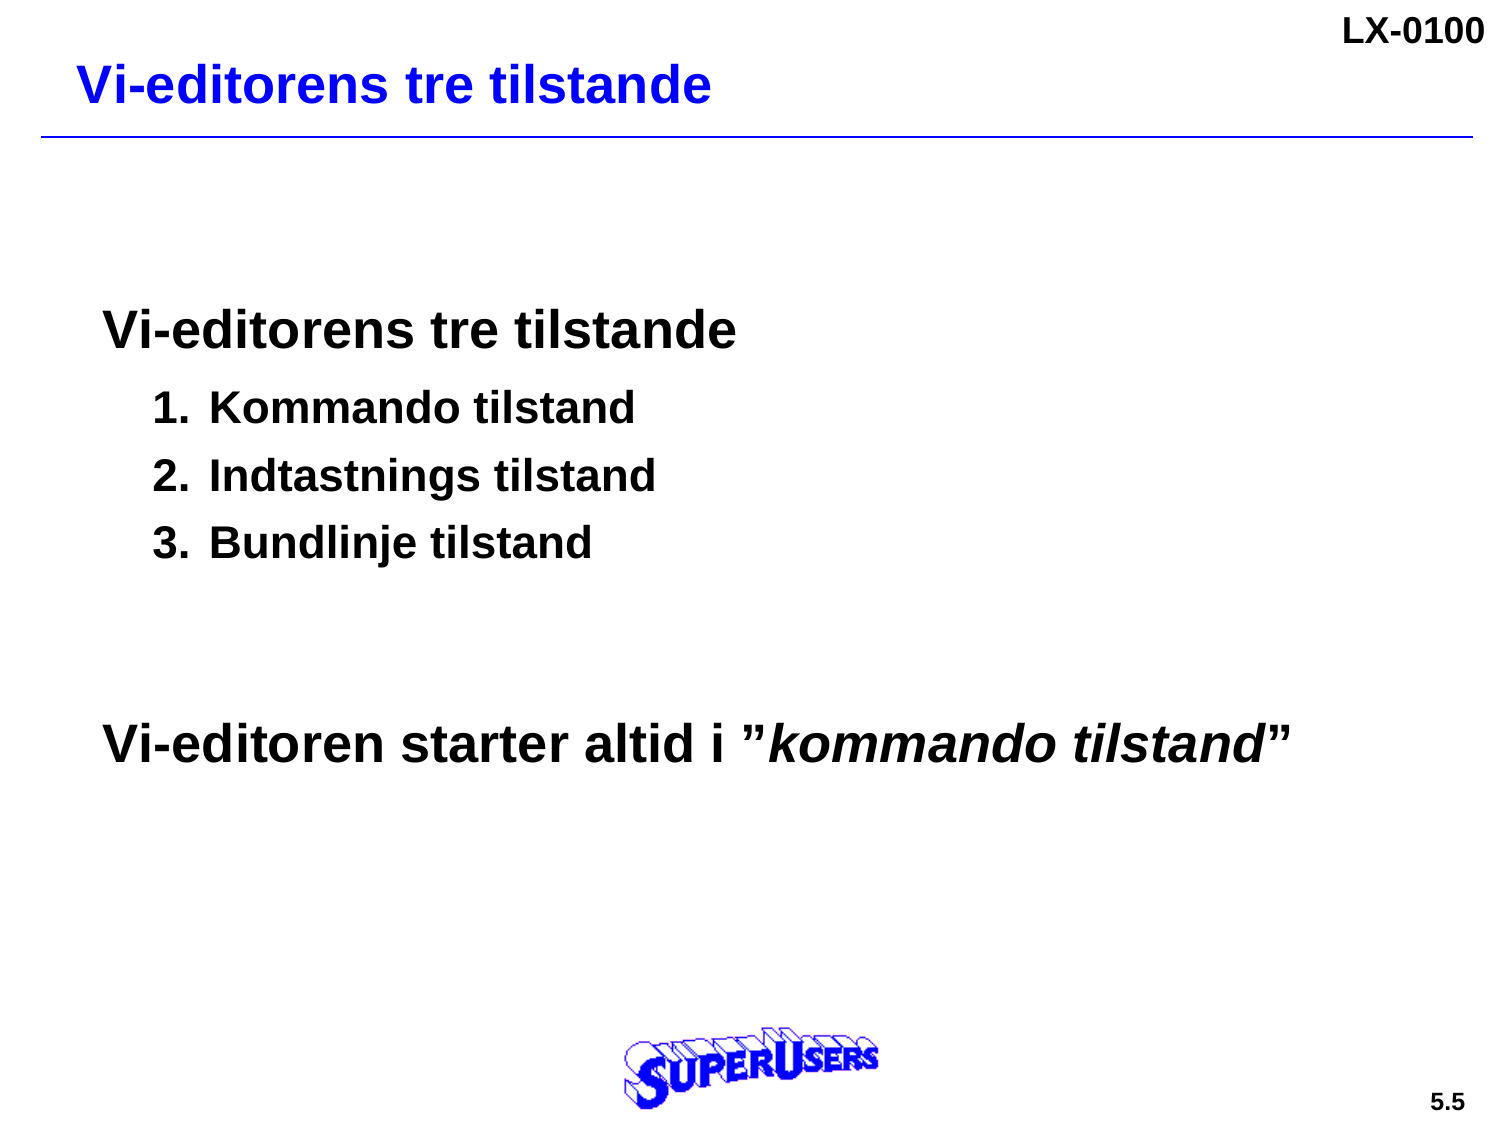

# Vi-editorens tre tilstande
Vi-editorens tre tilstande
 Kommando tilstand
 Indtastnings tilstand
 Bundlinje tilstand
Vi-editoren starter altid i ”kommando tilstand”